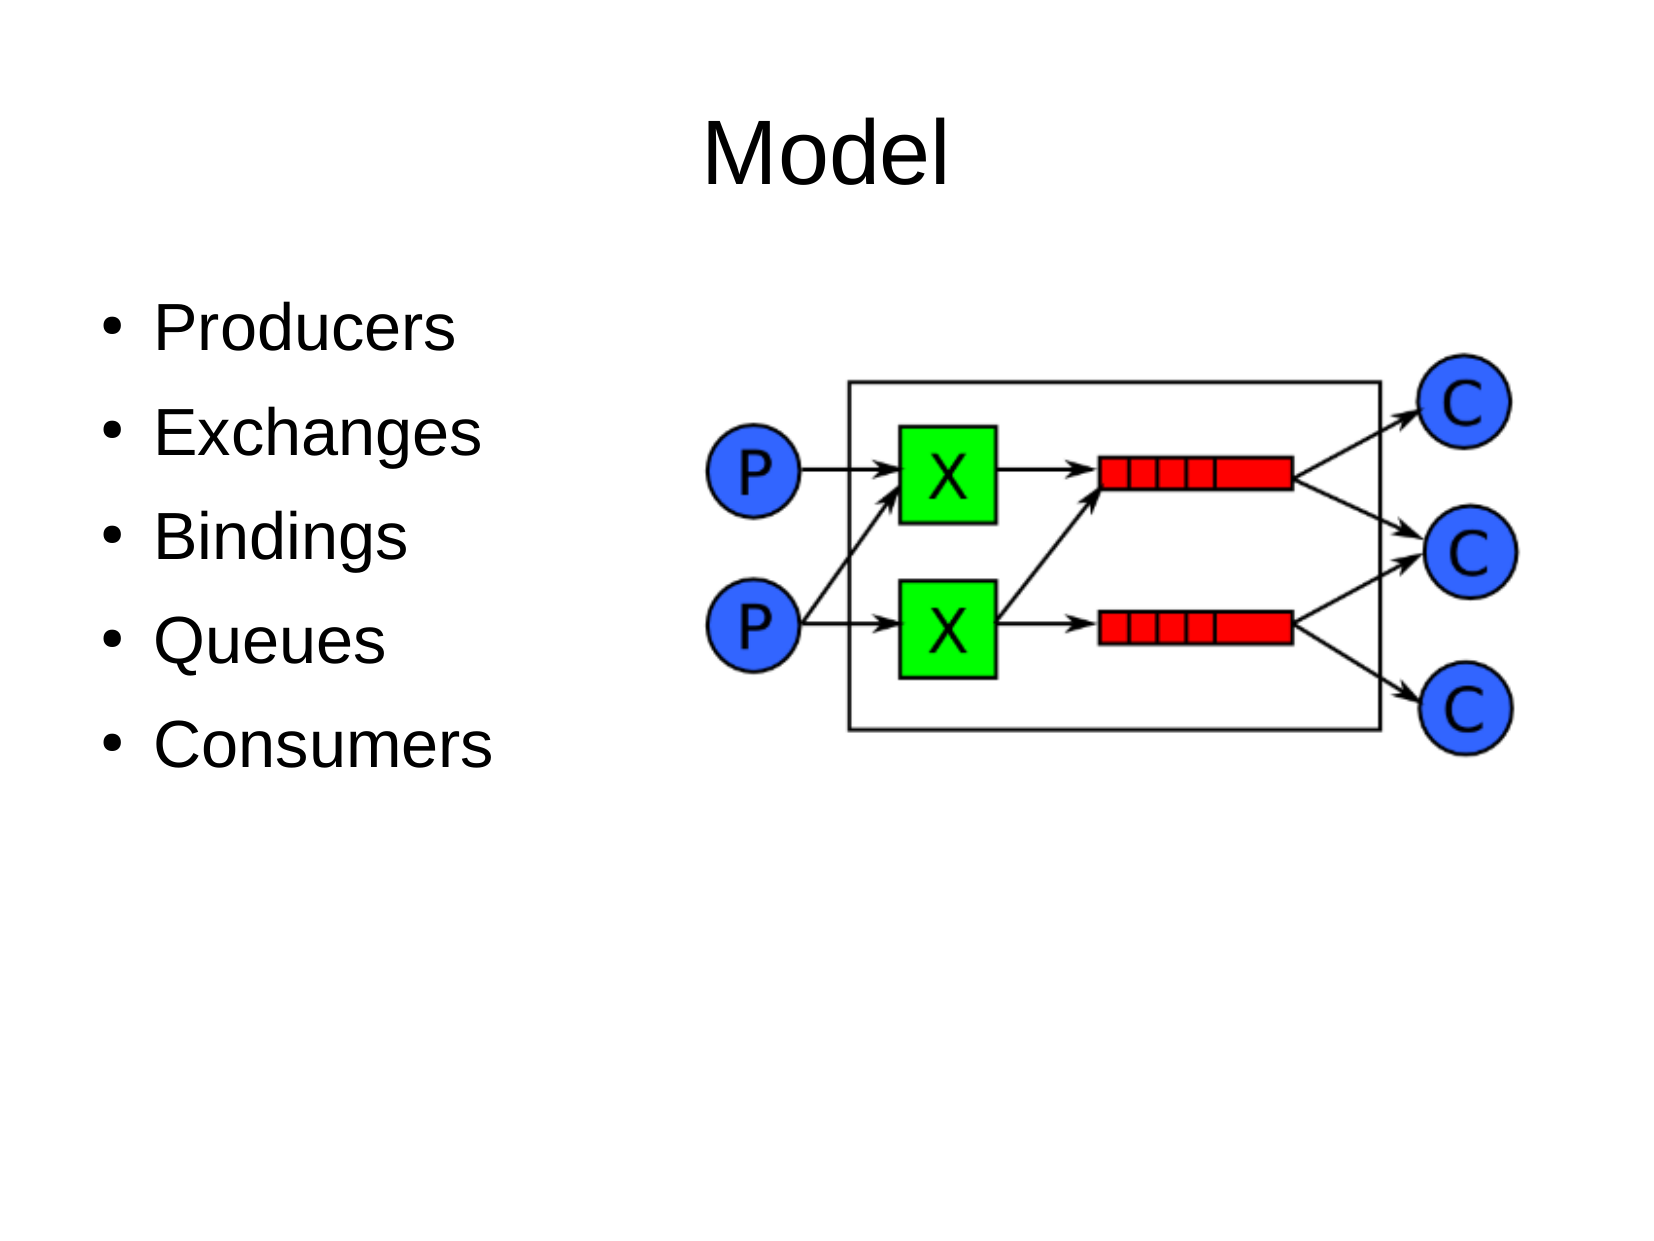

# Model
Producers
Exchanges
Bindings
Queues
Consumers